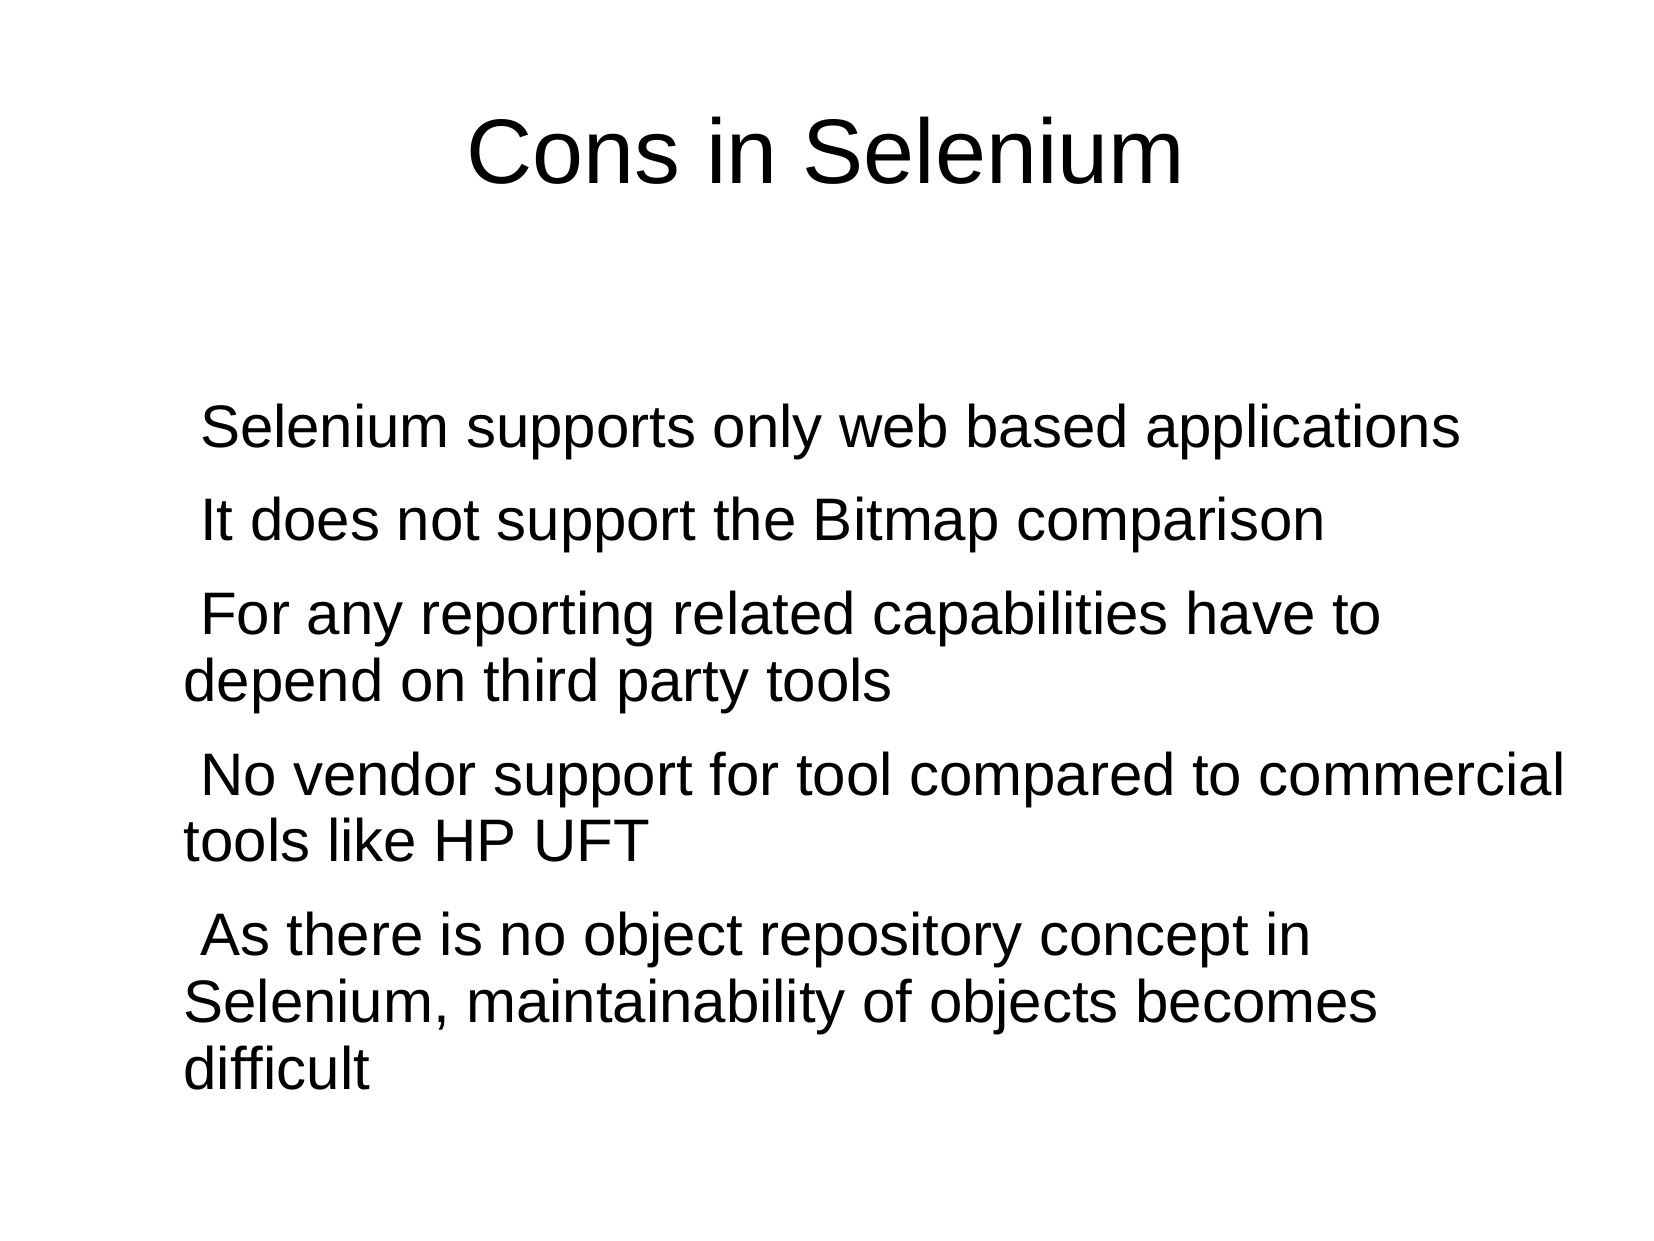

# Cons in Selenium
 Selenium supports only web based applications
 It does not support the Bitmap comparison
 For any reporting related capabilities have to depend on third party tools
 No vendor support for tool compared to commercial tools like HP UFT
 As there is no object repository concept in Selenium, maintainability of objects becomes difficult